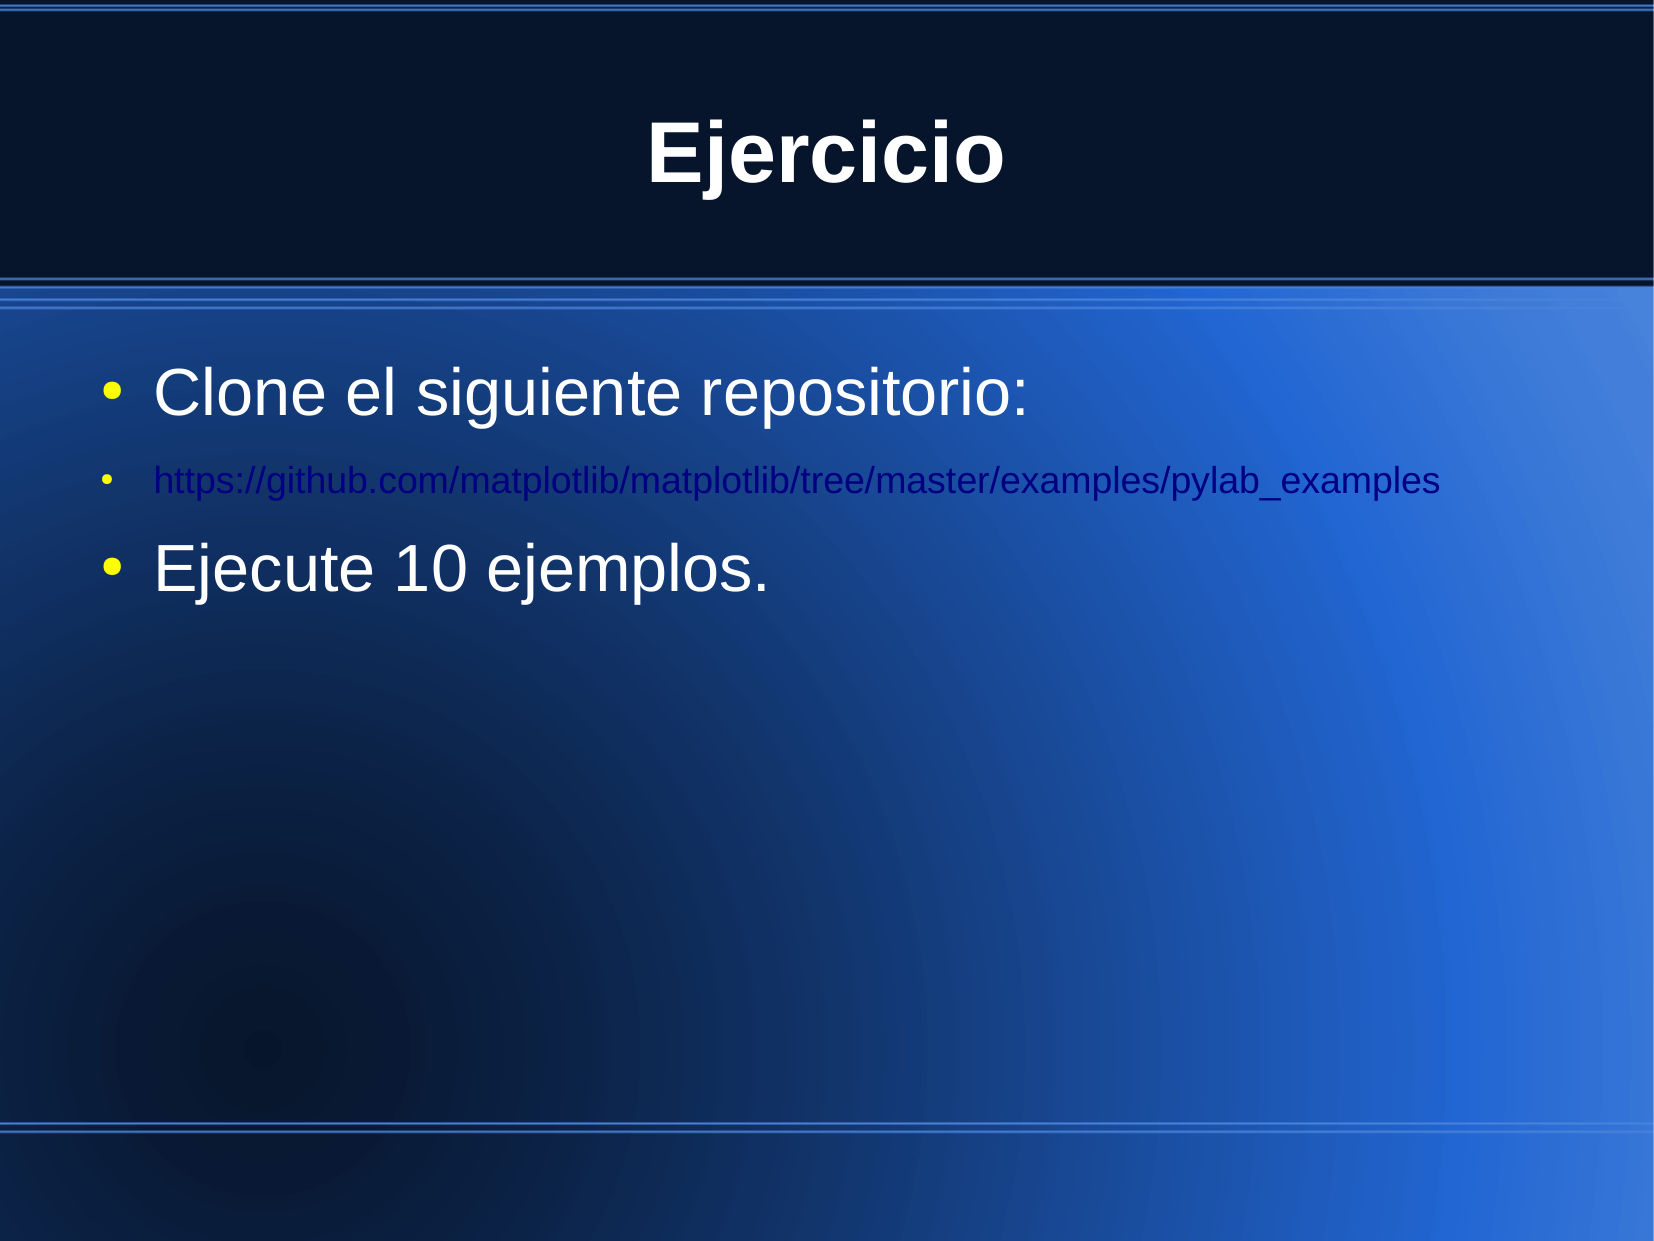

# Ejercicio
Clone el siguiente repositorio:
https://github.com/matplotlib/matplotlib/tree/master/examples/pylab_examples
Ejecute 10 ejemplos.